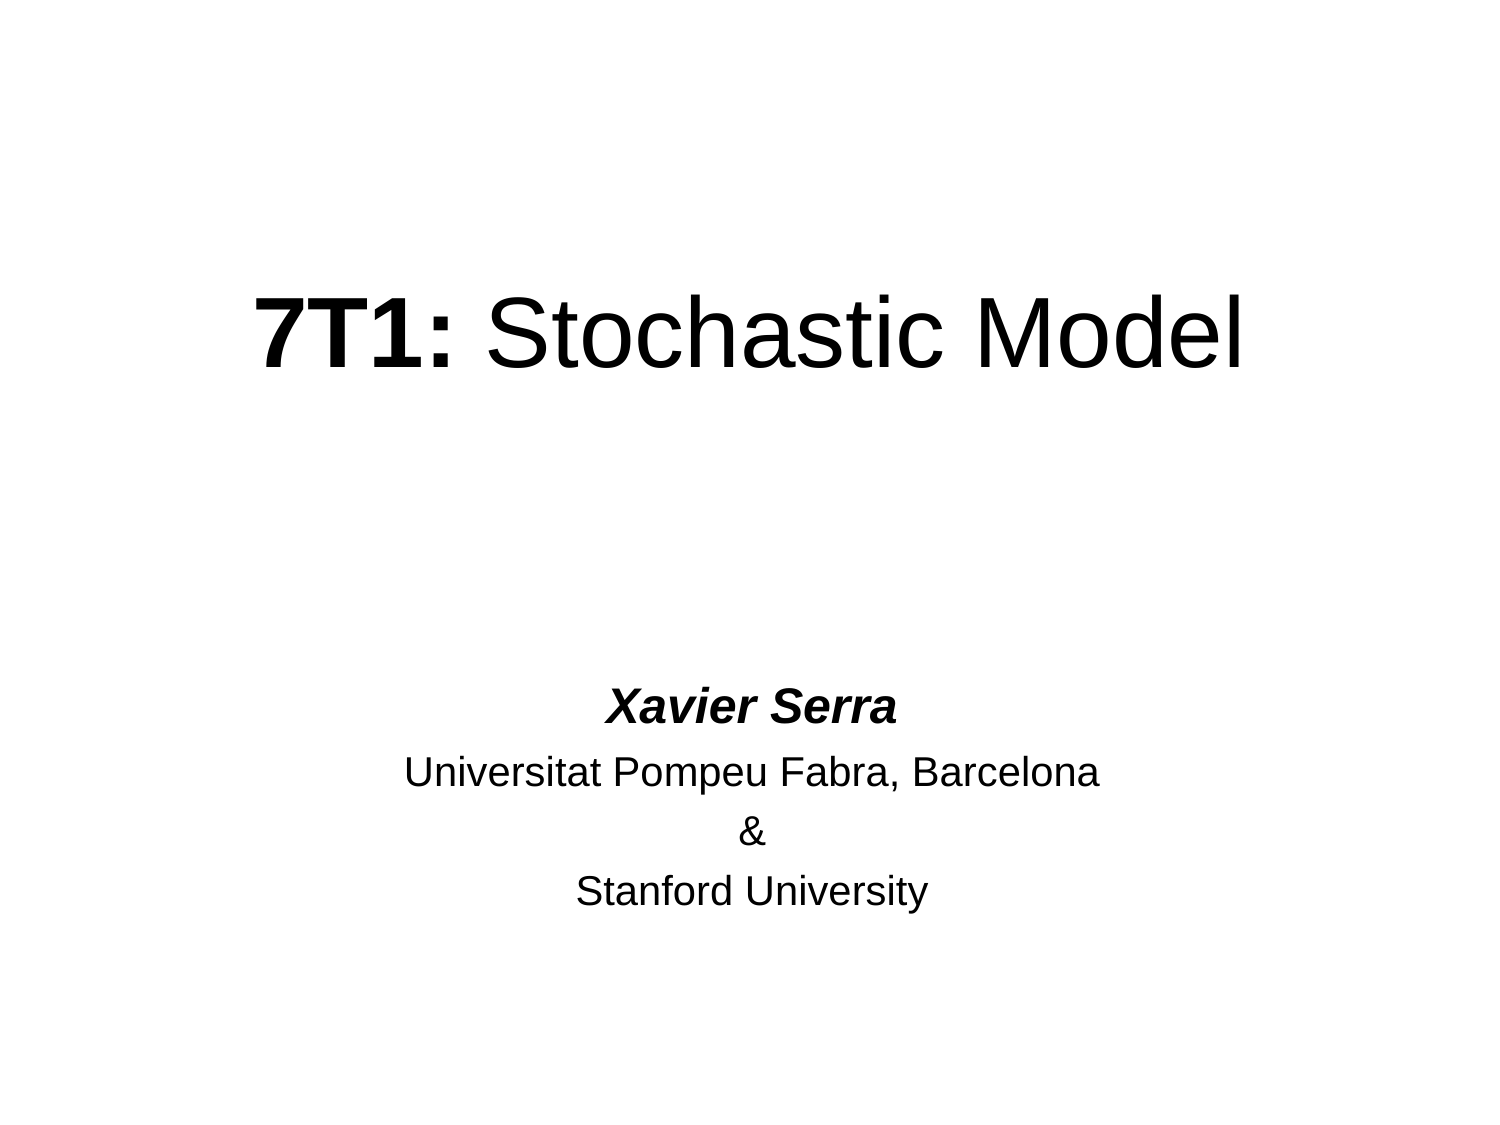

# 7T1: Stochastic Model
Xavier Serra
Universitat Pompeu Fabra, Barcelona
&
Stanford University